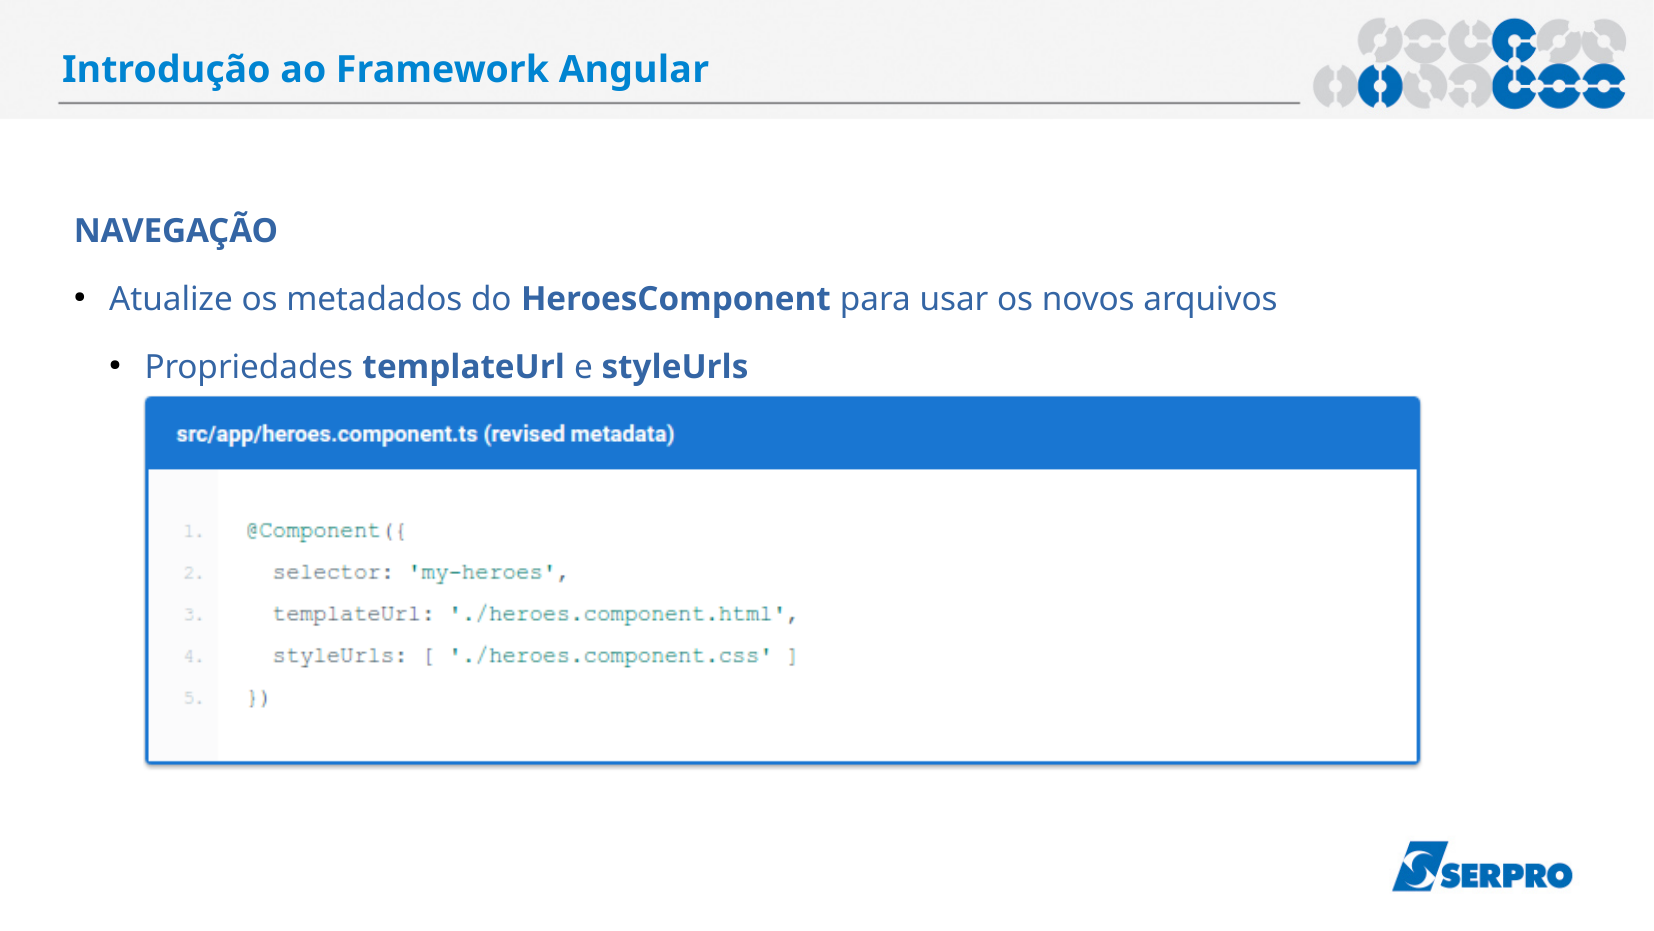

Introdução ao Framework Angular
NAVEGAÇÃO
Atualize os metadados do HeroesComponent para usar os novos arquivos
Propriedades templateUrl e styleUrls